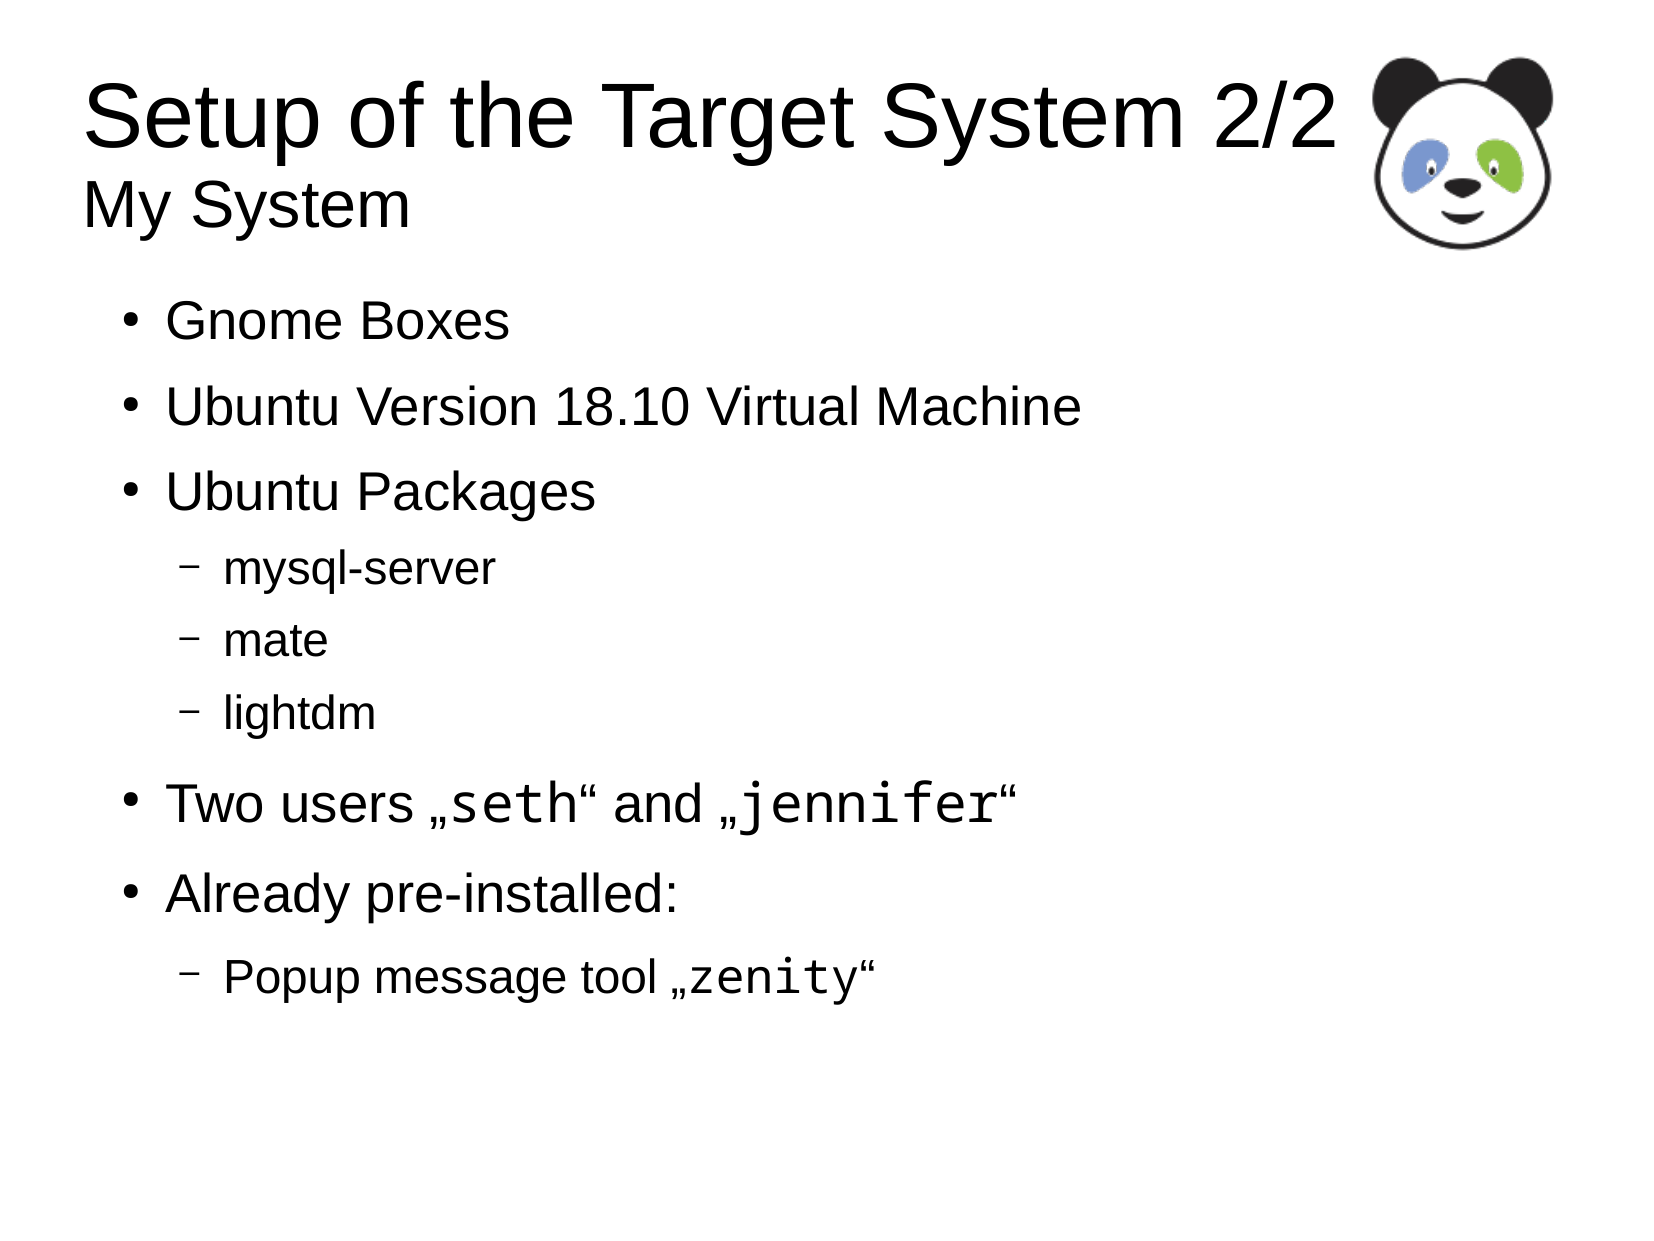

# Setup of the Target System 2/2 My System
Gnome Boxes
Ubuntu Version 18.10 Virtual Machine
Ubuntu Packages
mysql-server
mate
lightdm
Two users „seth“ and „jennifer“
Already pre-installed:
Popup message tool „zenity“